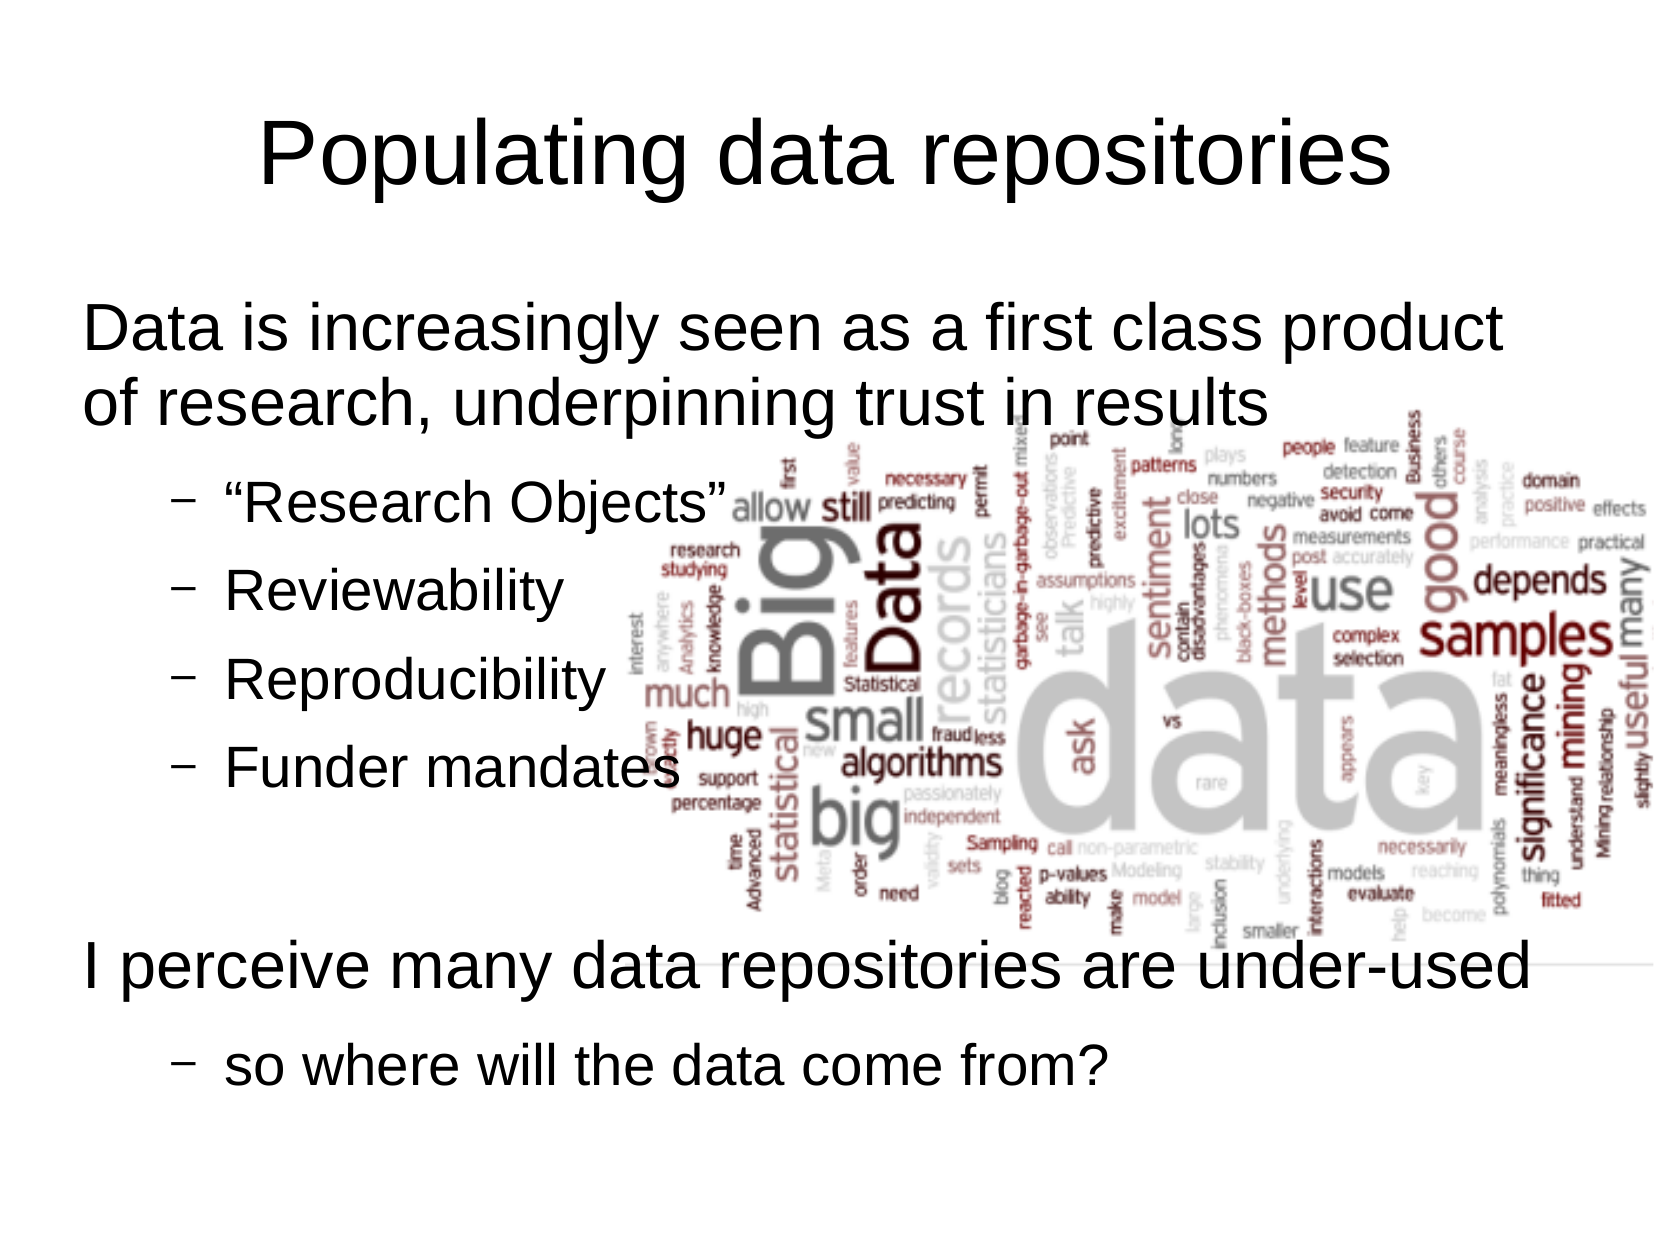

# Populating data repositories
Data is increasingly seen as a first class product of research, underpinning trust in results
“Research Objects”
Reviewability
Reproducibility
Funder mandates
I perceive many data repositories are under-used
so where will the data come from?